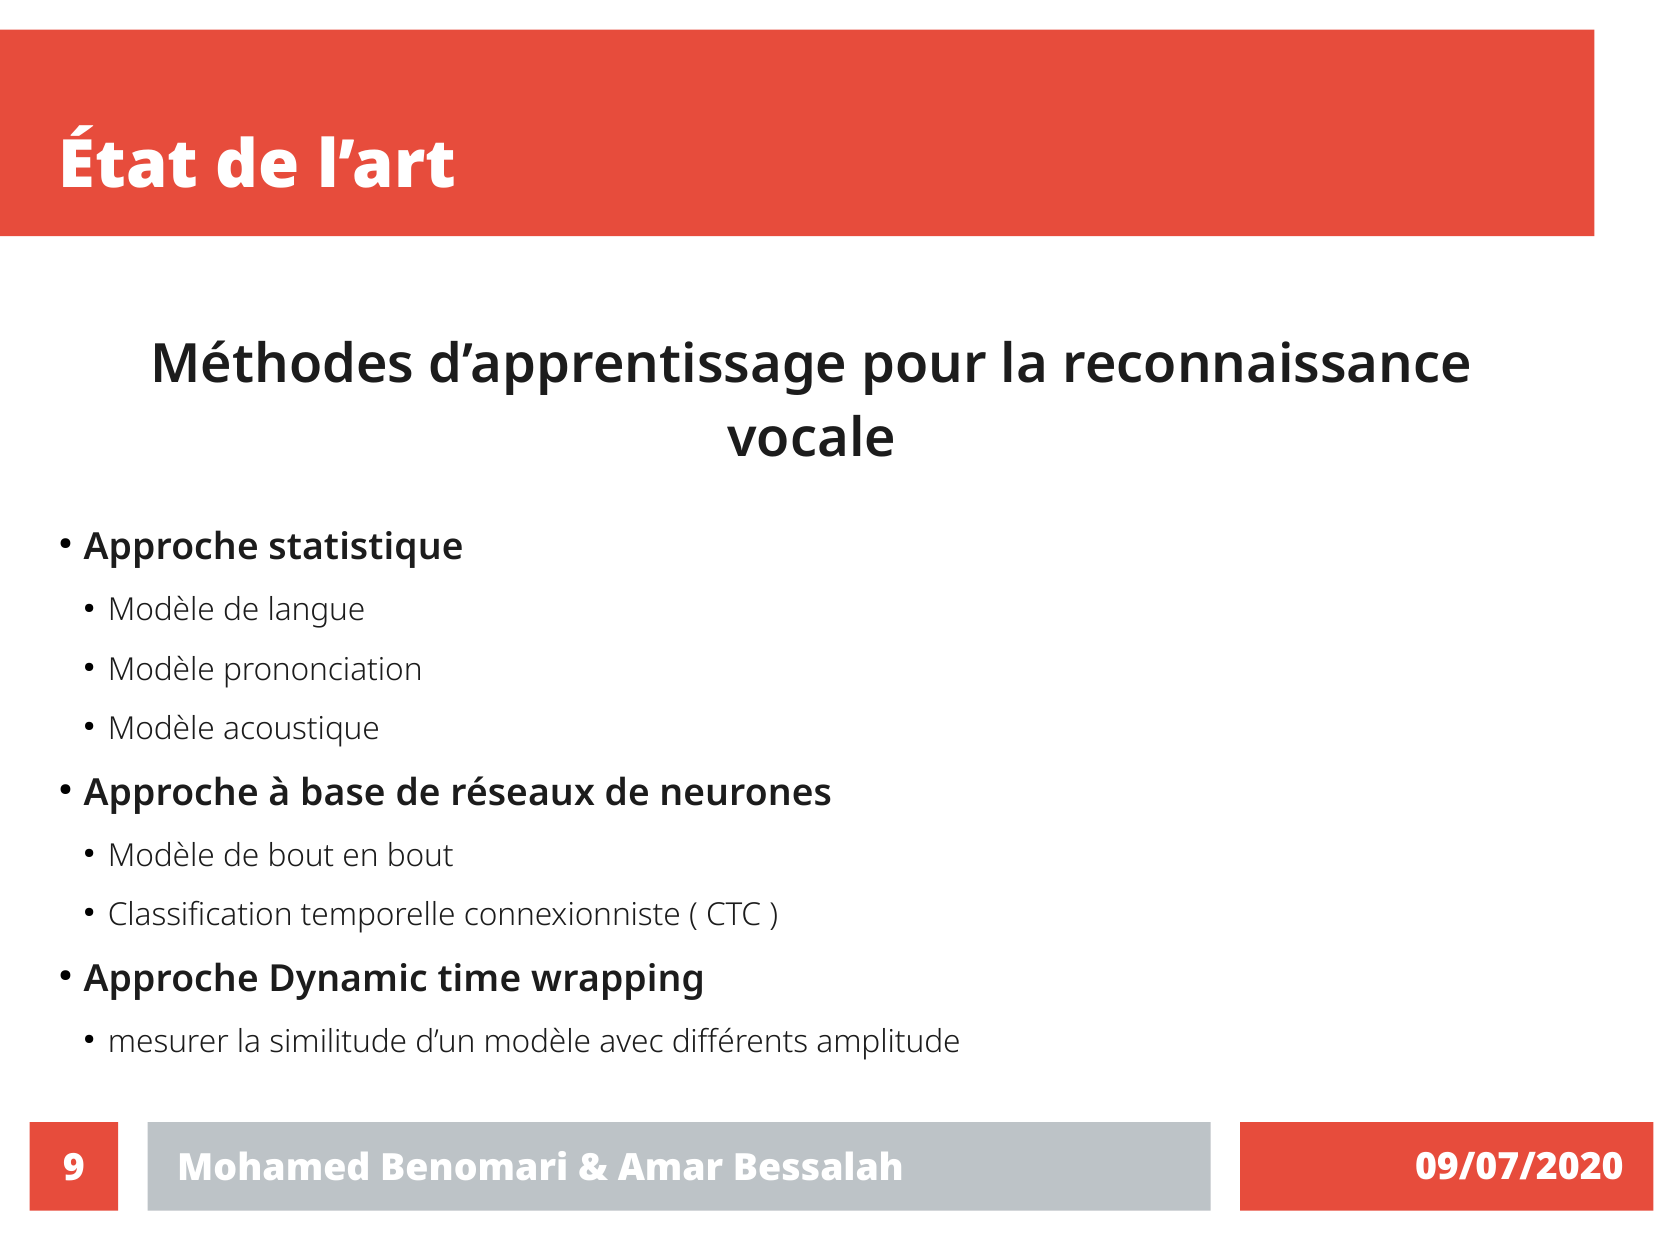

# État de l’art
Méthodes d’apprentissage pour la reconnaissance vocale
Approche statistique
Modèle de langue
Modèle prononciation
Modèle acoustique
Approche à base de réseaux de neurones
Modèle de bout en bout
Classification temporelle connexionniste ( CTC )
Approche Dynamic time wrapping
mesurer la similitude d’un modèle avec différents amplitude
9
Mohamed Benomari & Amar Bessalah
09/07/2020